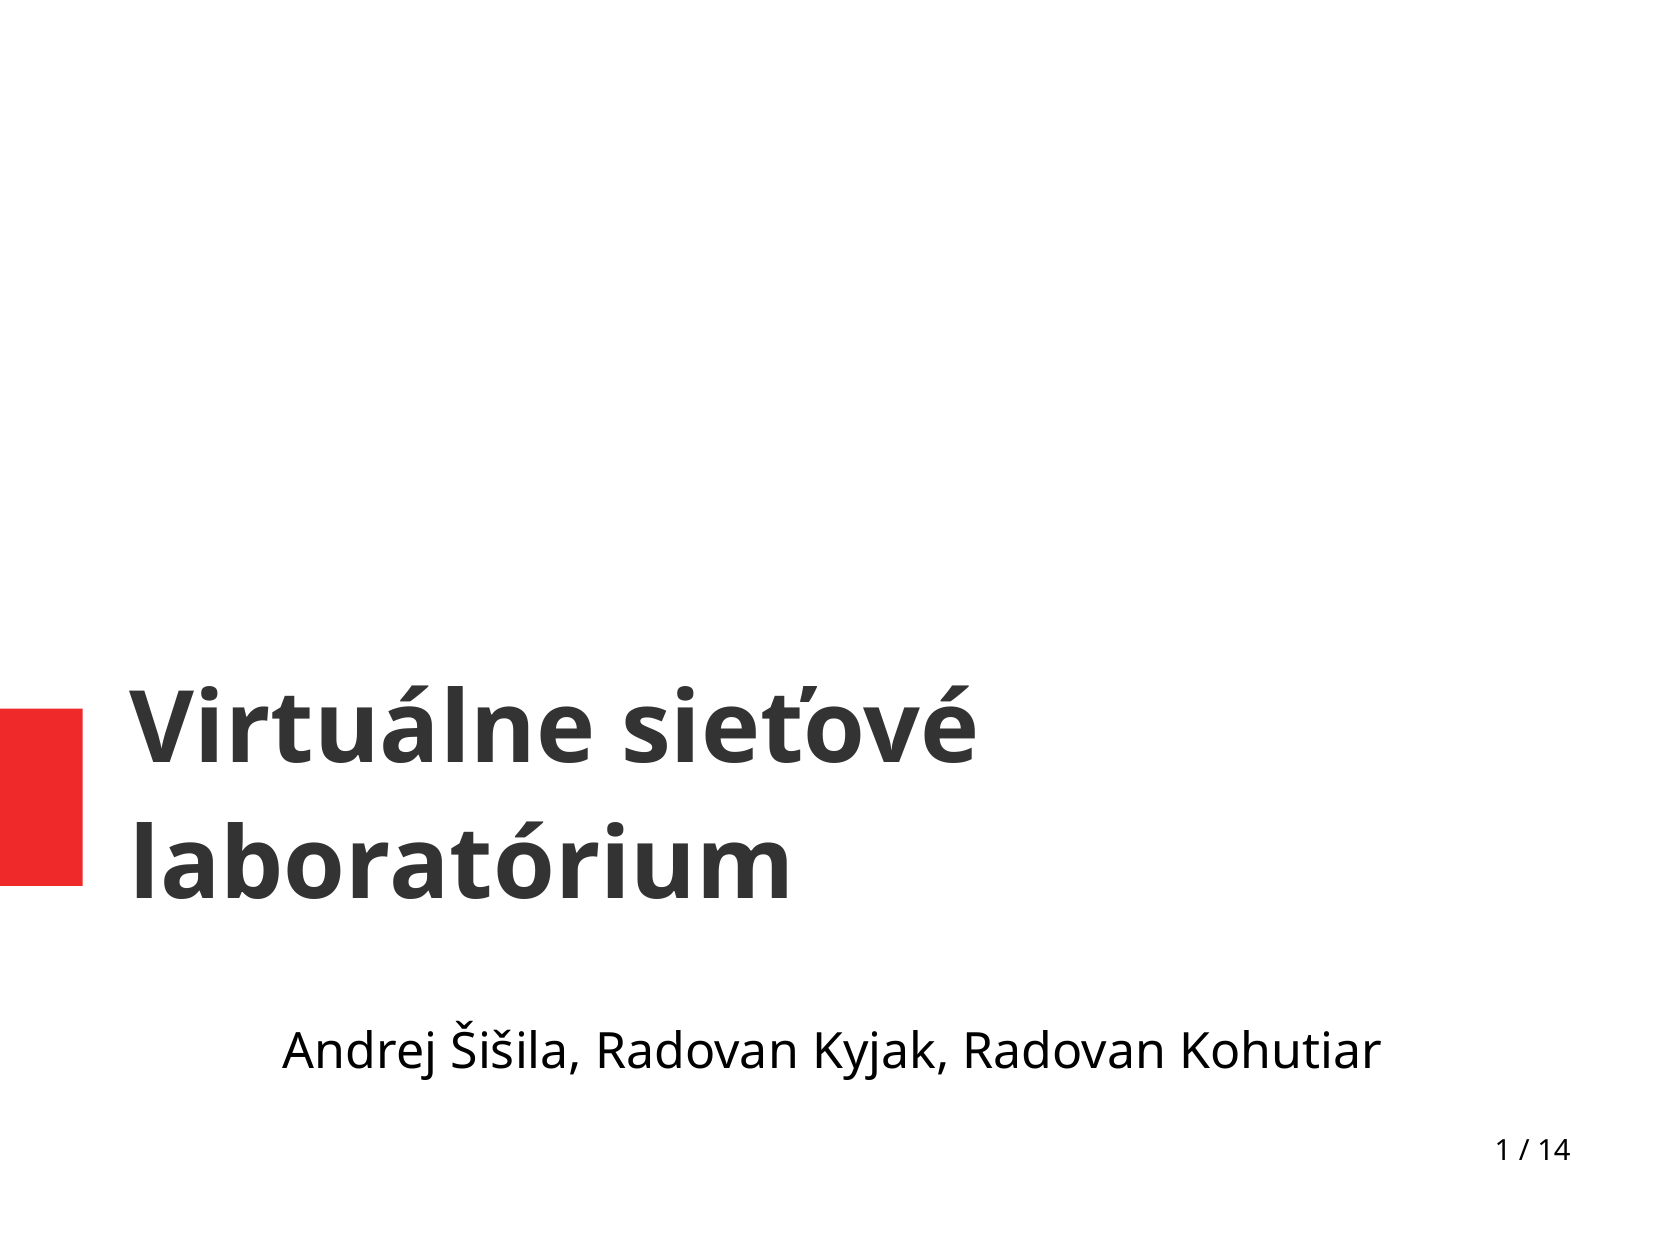

# Virtuálne sieťové laboratórium
Andrej Šišila, Radovan Kyjak, Radovan Kohutiar
1